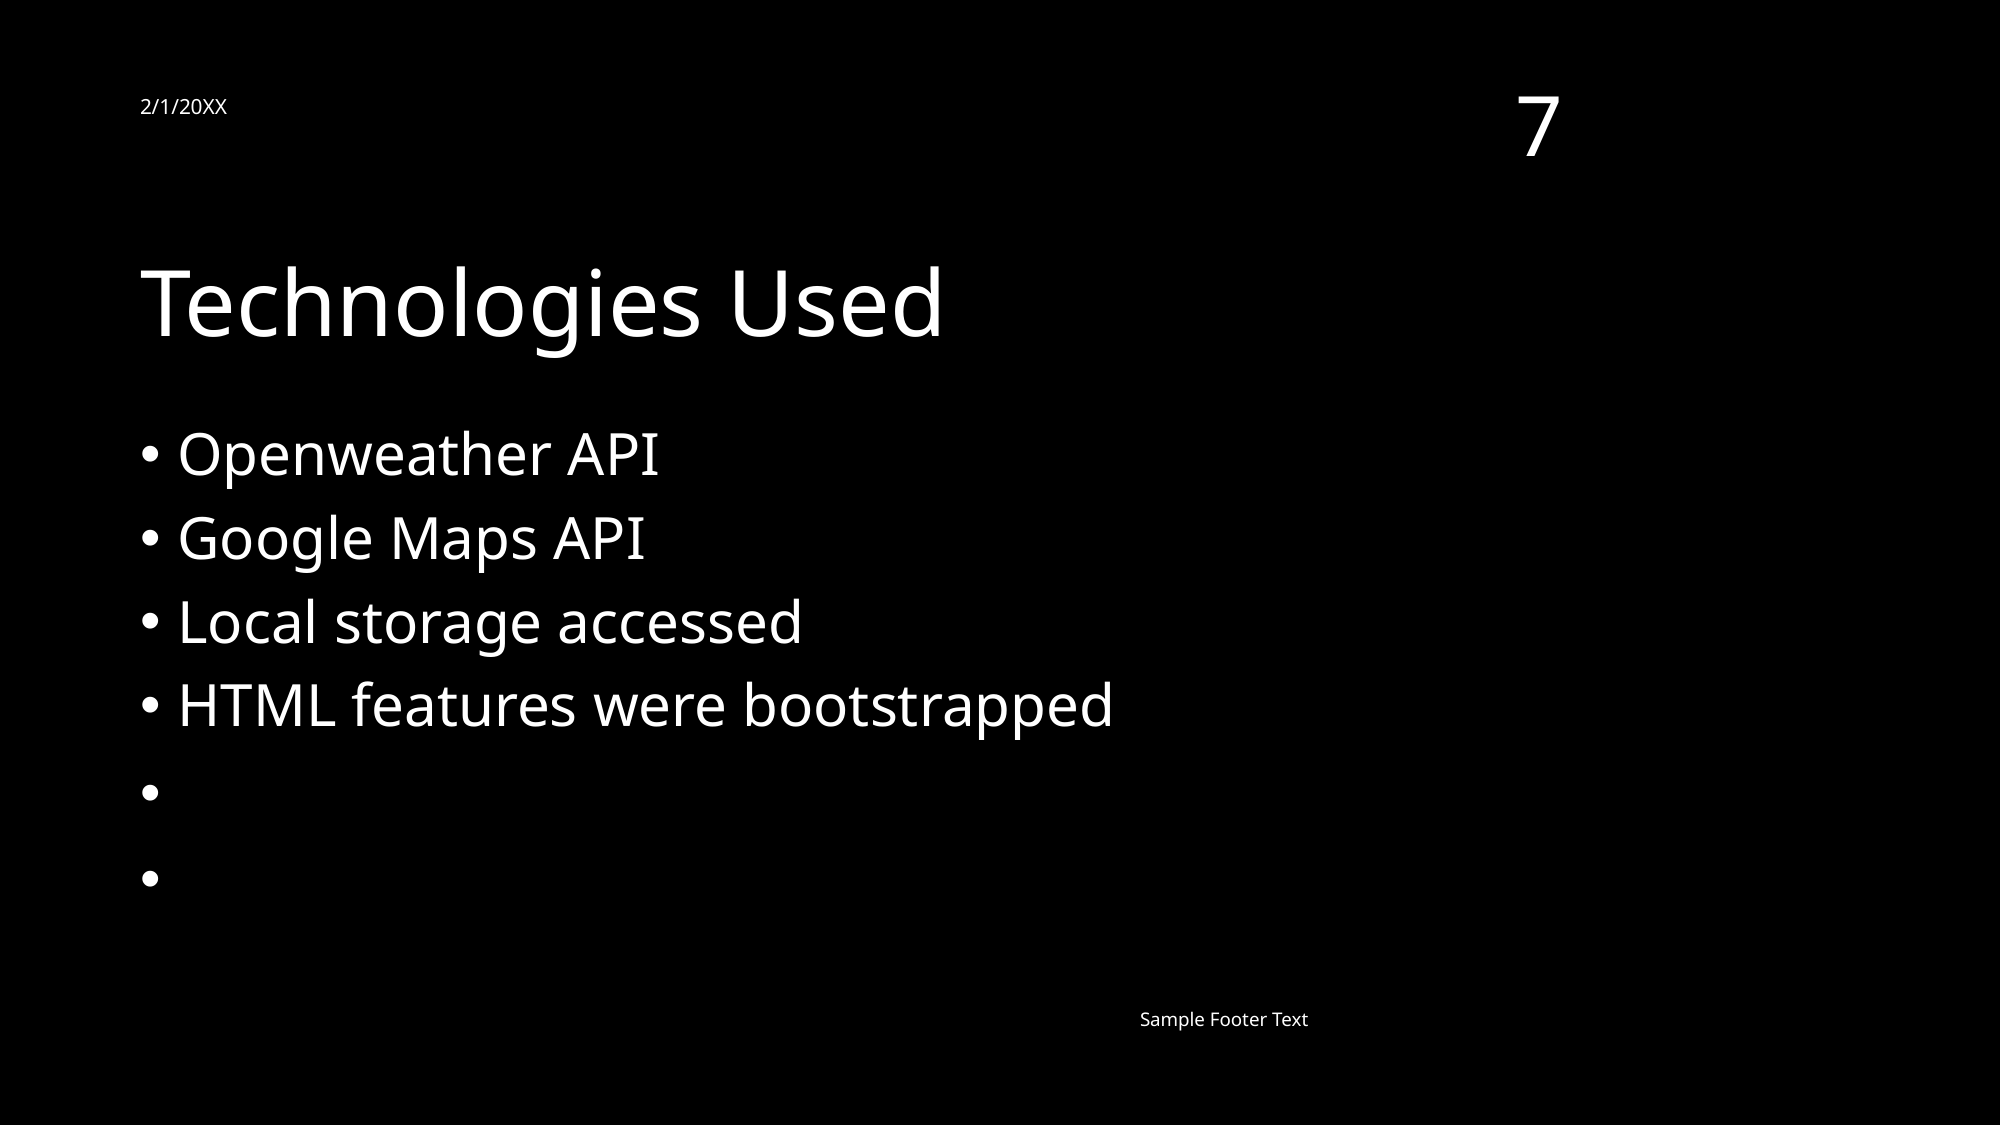

2/1/20XX
# Technologies Used
Openweather API
Google Maps API
Local storage accessed
HTML features were bootstrapped
Sample Footer Text